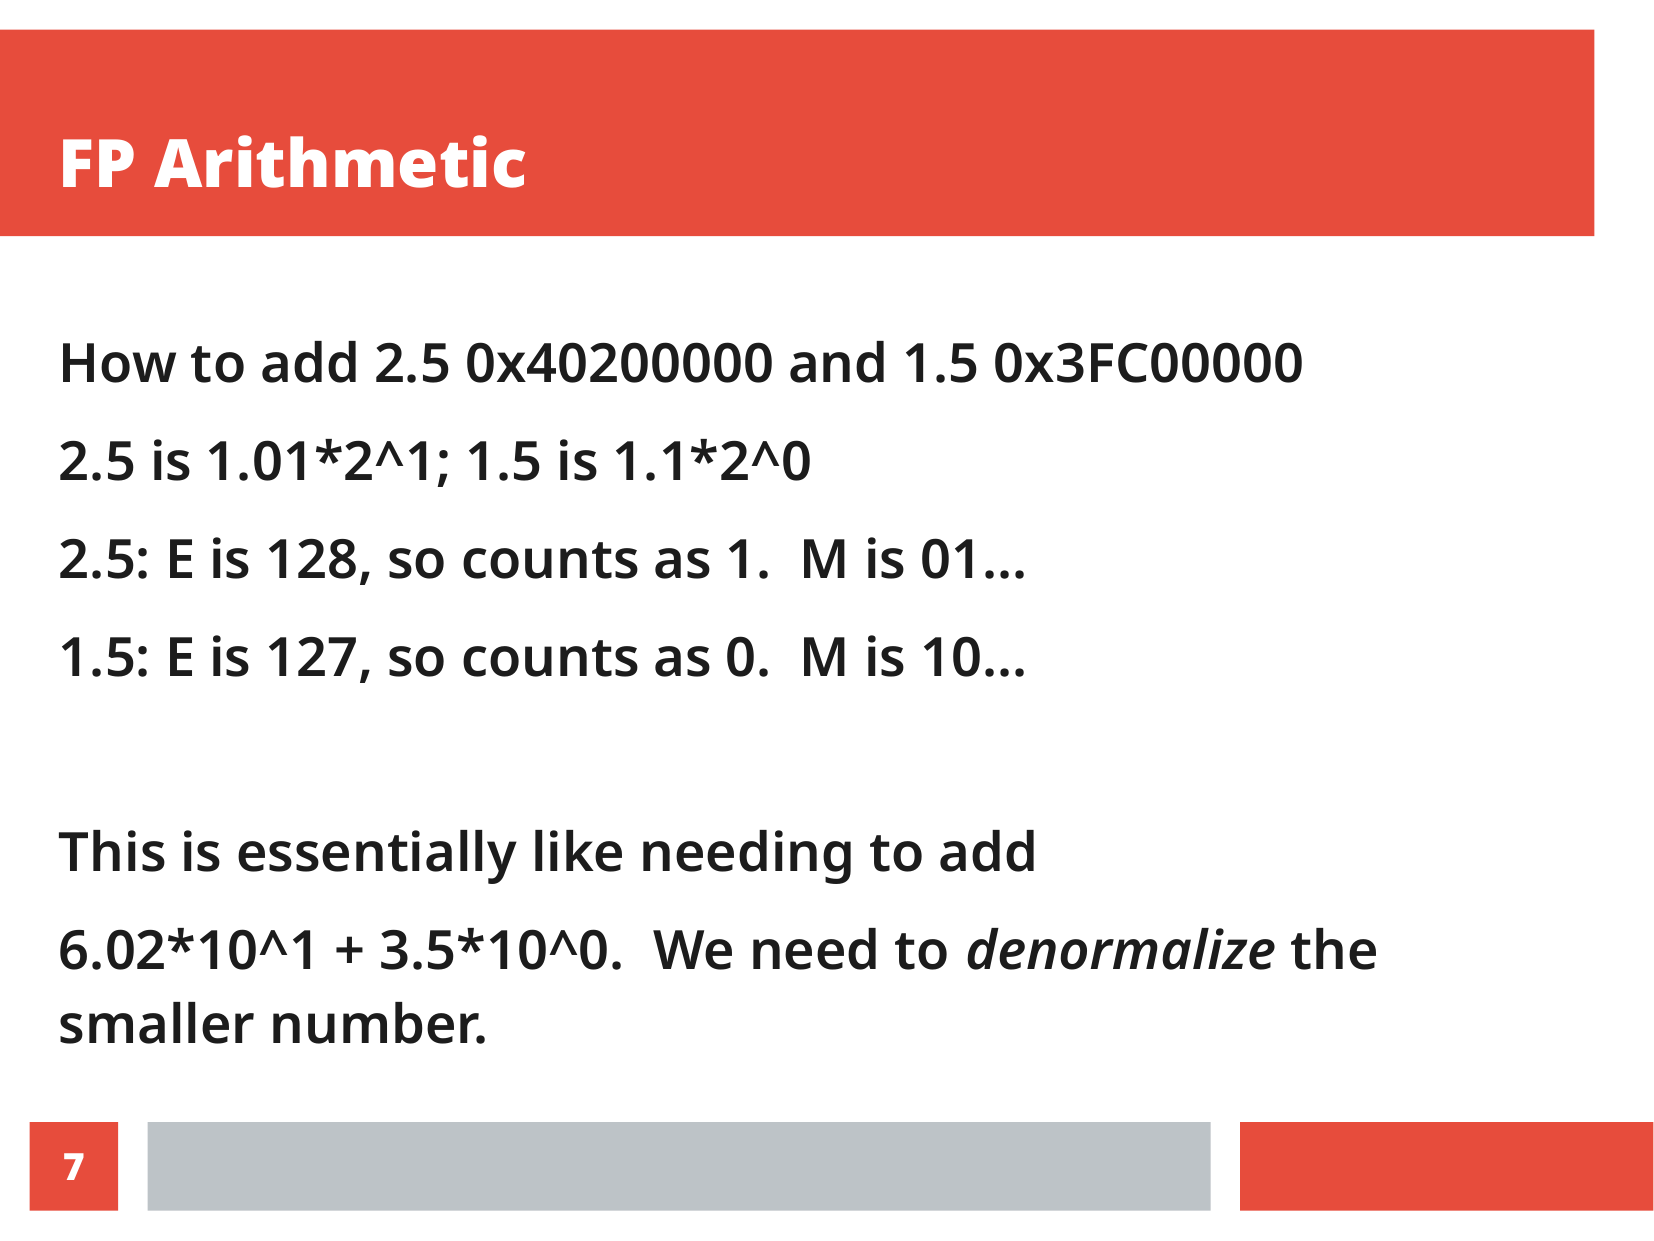

# FP Arithmetic
How to add 2.5 0x40200000 and 1.5 0x3FC00000
2.5 is 1.01*2^1; 1.5 is 1.1*2^0
2.5: E is 128, so counts as 1. M is 01...
1.5: E is 127, so counts as 0. M is 10...
This is essentially like needing to add
6.02*10^1 + 3.5*10^0. We need to denormalize the smaller number.
7